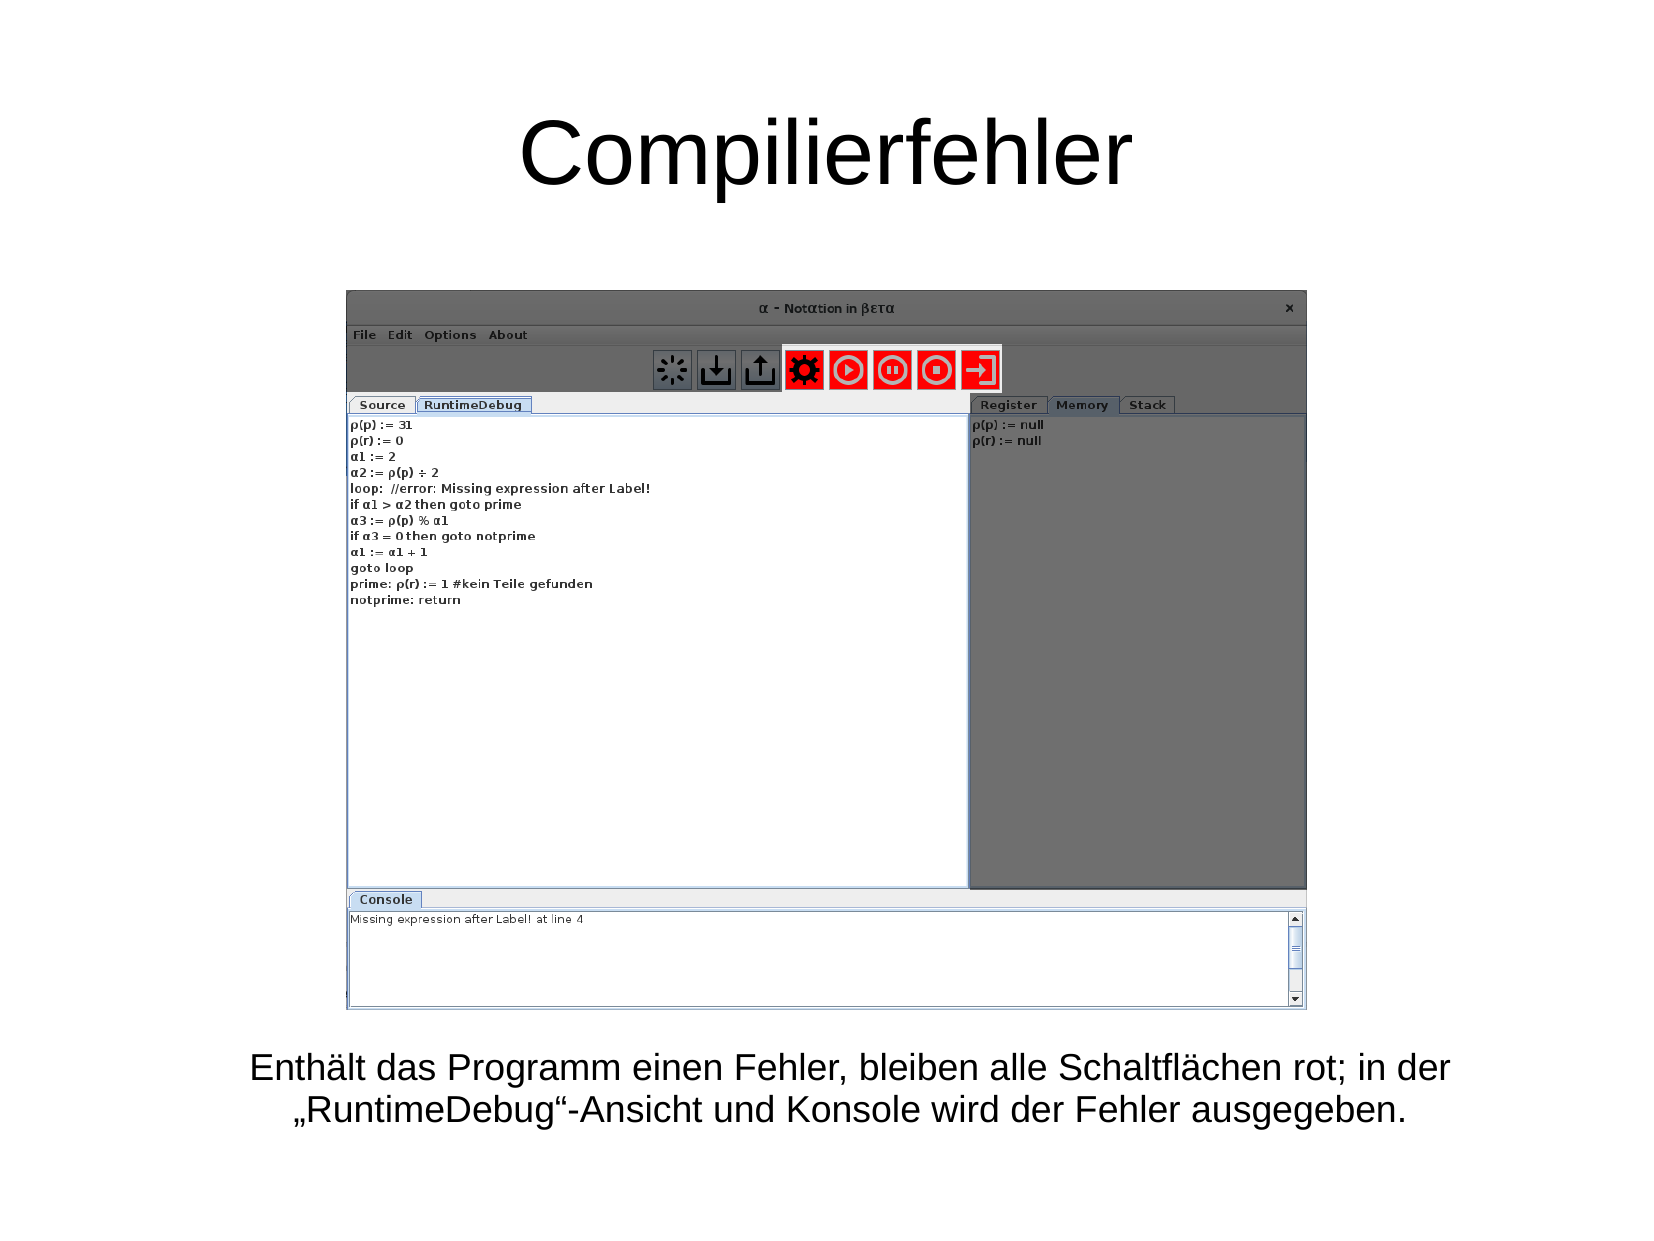

# Compilierfehler
Enthält das Programm einen Fehler, bleiben alle Schaltflächen rot; in der „RuntimeDebug“-Ansicht und Konsole wird der Fehler ausgegeben.